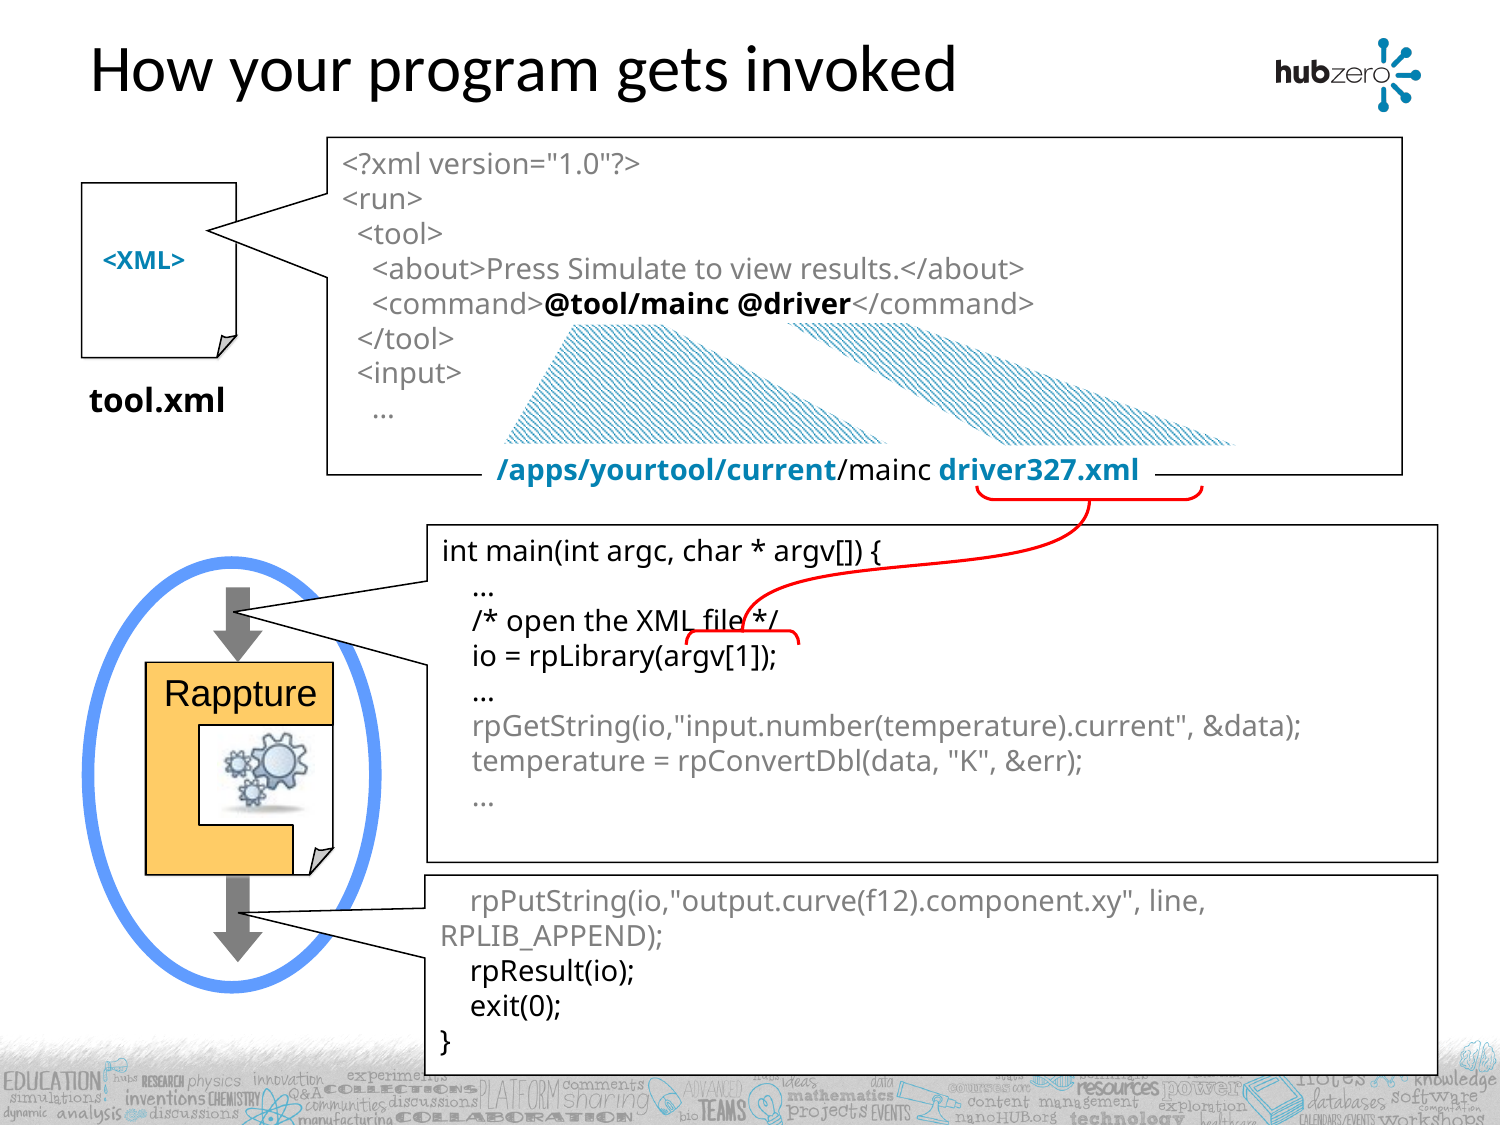

How your program gets invoked
<?xml version="1.0"?>
<run>
 <tool>
 <about>Press Simulate to view results.</about>
 <command>@tool/mainc @driver</command>
 </tool>
 <input>
 …
<XML>
tool.xml
/apps/yourtool/current/mainc driver327.xml
int main(int argc, char * argv[]) {
 …
 /* open the XML file */
 io = rpLibrary(argv[1]);
 …
 rpGetString(io,"input.number(temperature).current", &data);
 temperature = rpConvertDbl(data, "K", &err);
 …
Rappture
 rpPutString(io,"output.curve(f12).component.xy", line, RPLIB_APPEND);
 rpResult(io);
 exit(0);
}